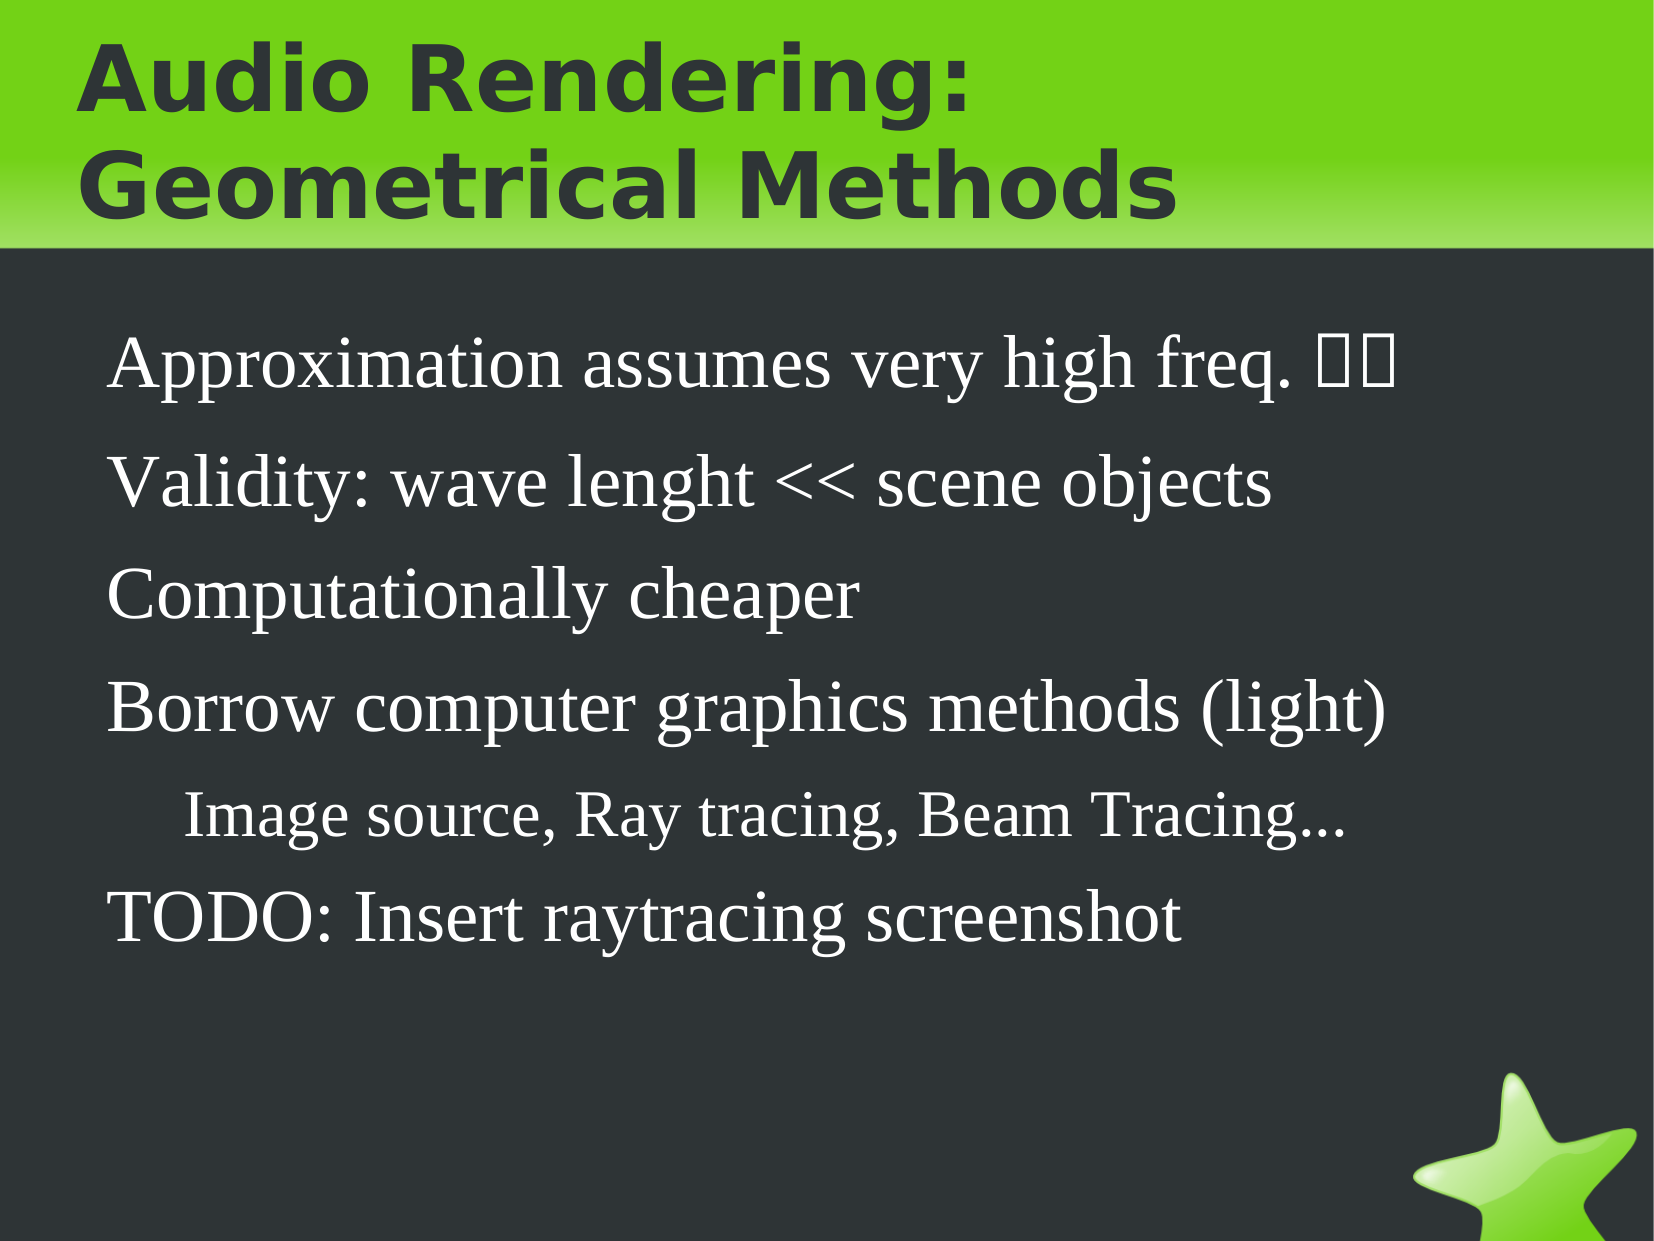

# Audio Rendering: Geometrical Methods
Approximation assumes very high freq.ﾺﾺ
Validity: wave lenght << scene objects
Computationally cheaper
Borrow computer graphics methods (light)
Image source, Ray tracing, Beam Tracing...
TODO: Insert raytracing screenshot